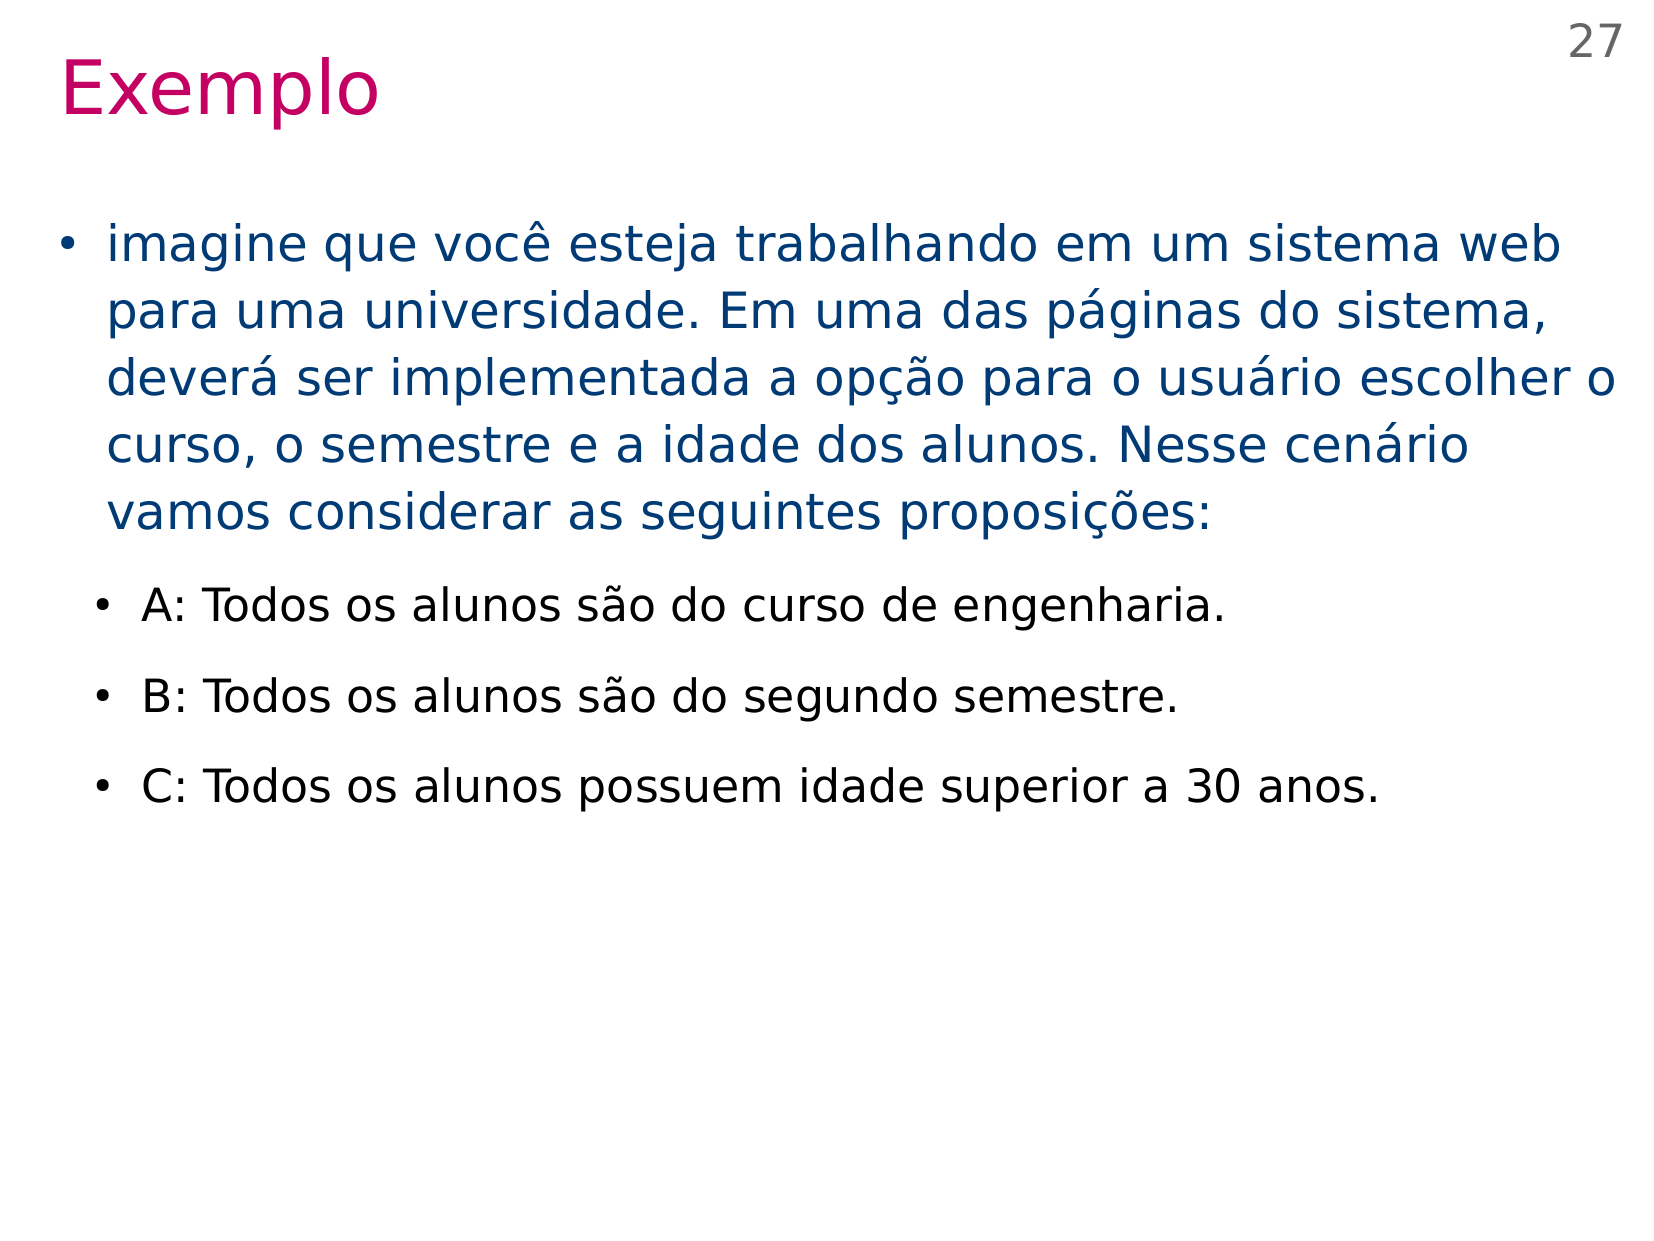

27
# Exemplo
imagine que você esteja trabalhando em um sistema web para uma universidade. Em uma das páginas do sistema, deverá ser implementada a opção para o usuário escolher o curso, o semestre e a idade dos alunos. Nesse cenário vamos considerar as seguintes proposições:
A: Todos os alunos são do curso de engenharia.
B: Todos os alunos são do segundo semestre.
C: Todos os alunos possuem idade superior a 30 anos.